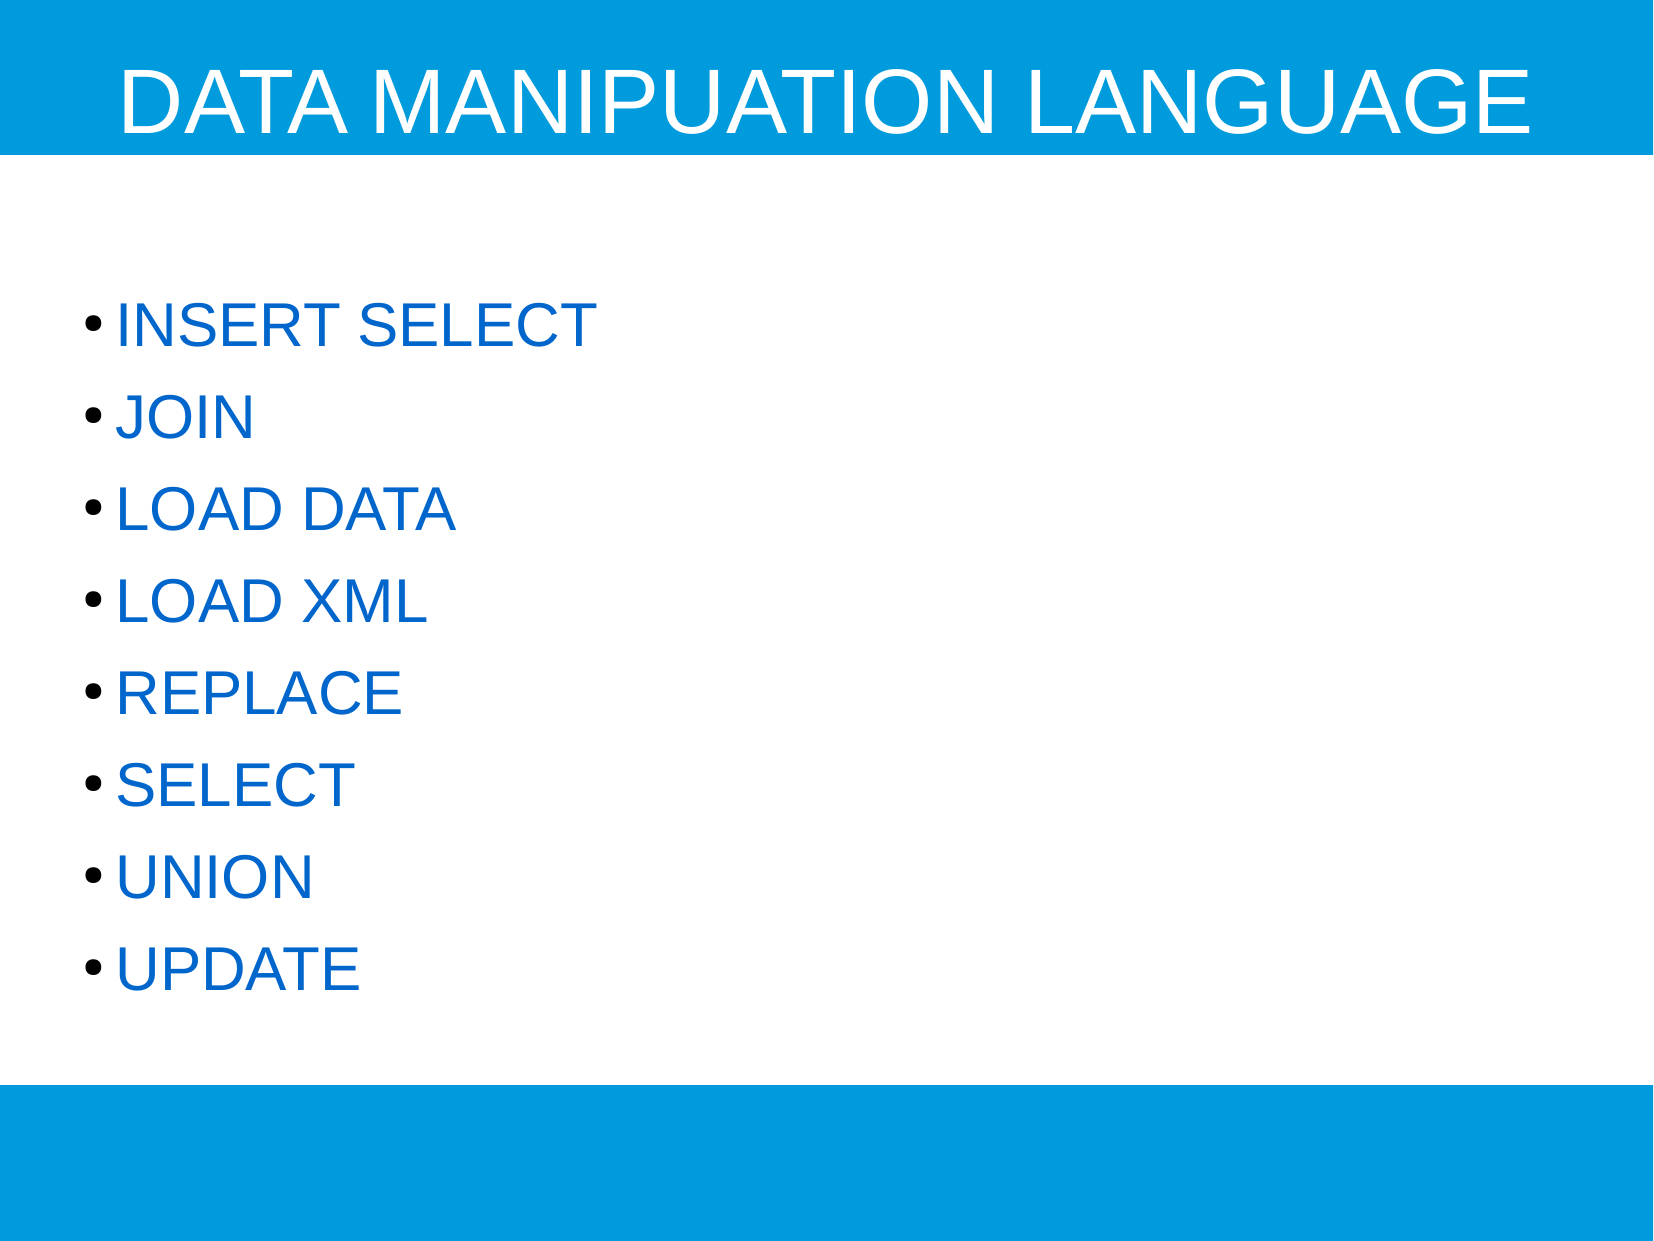

# DATA MANIPUATION LANGUAGE
INSERT SELECT
JOIN
LOAD DATA
LOAD XML
REPLACE
SELECT
UNION
UPDATE